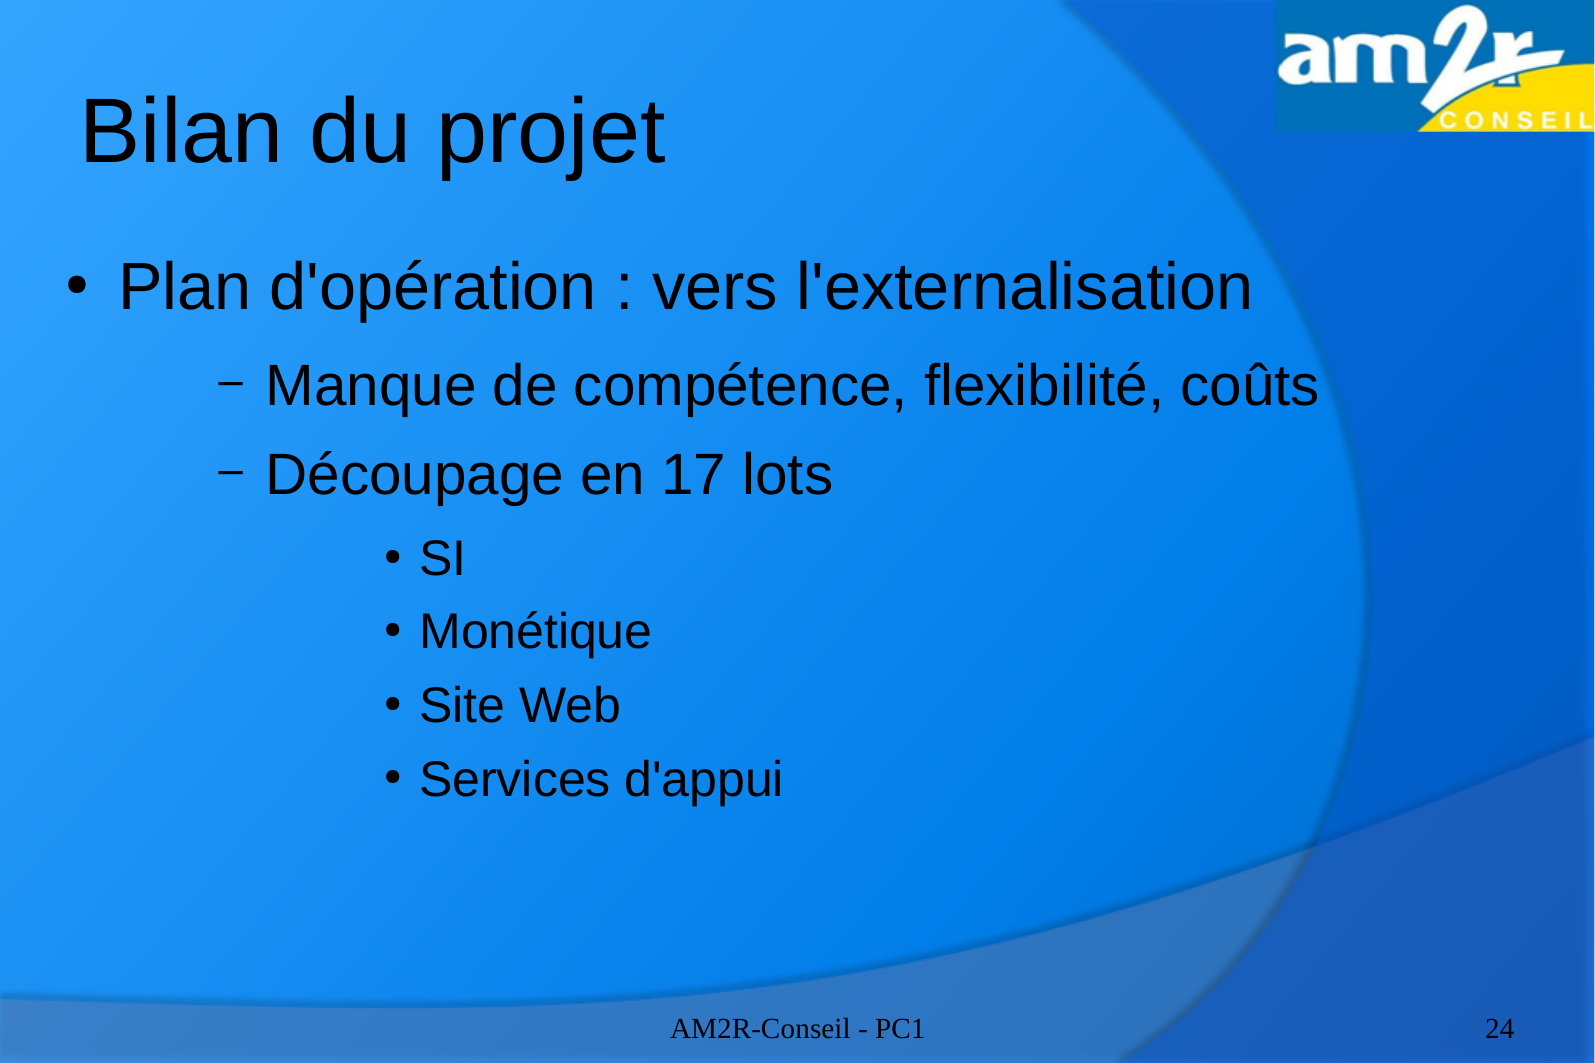

# Bilan du projet
Plan d'opération : vers l'externalisation
Manque de compétence, flexibilité, coûts
Découpage en 17 lots
SI
Monétique
Site Web
Services d'appui
AM2R-Conseil - PC1
24